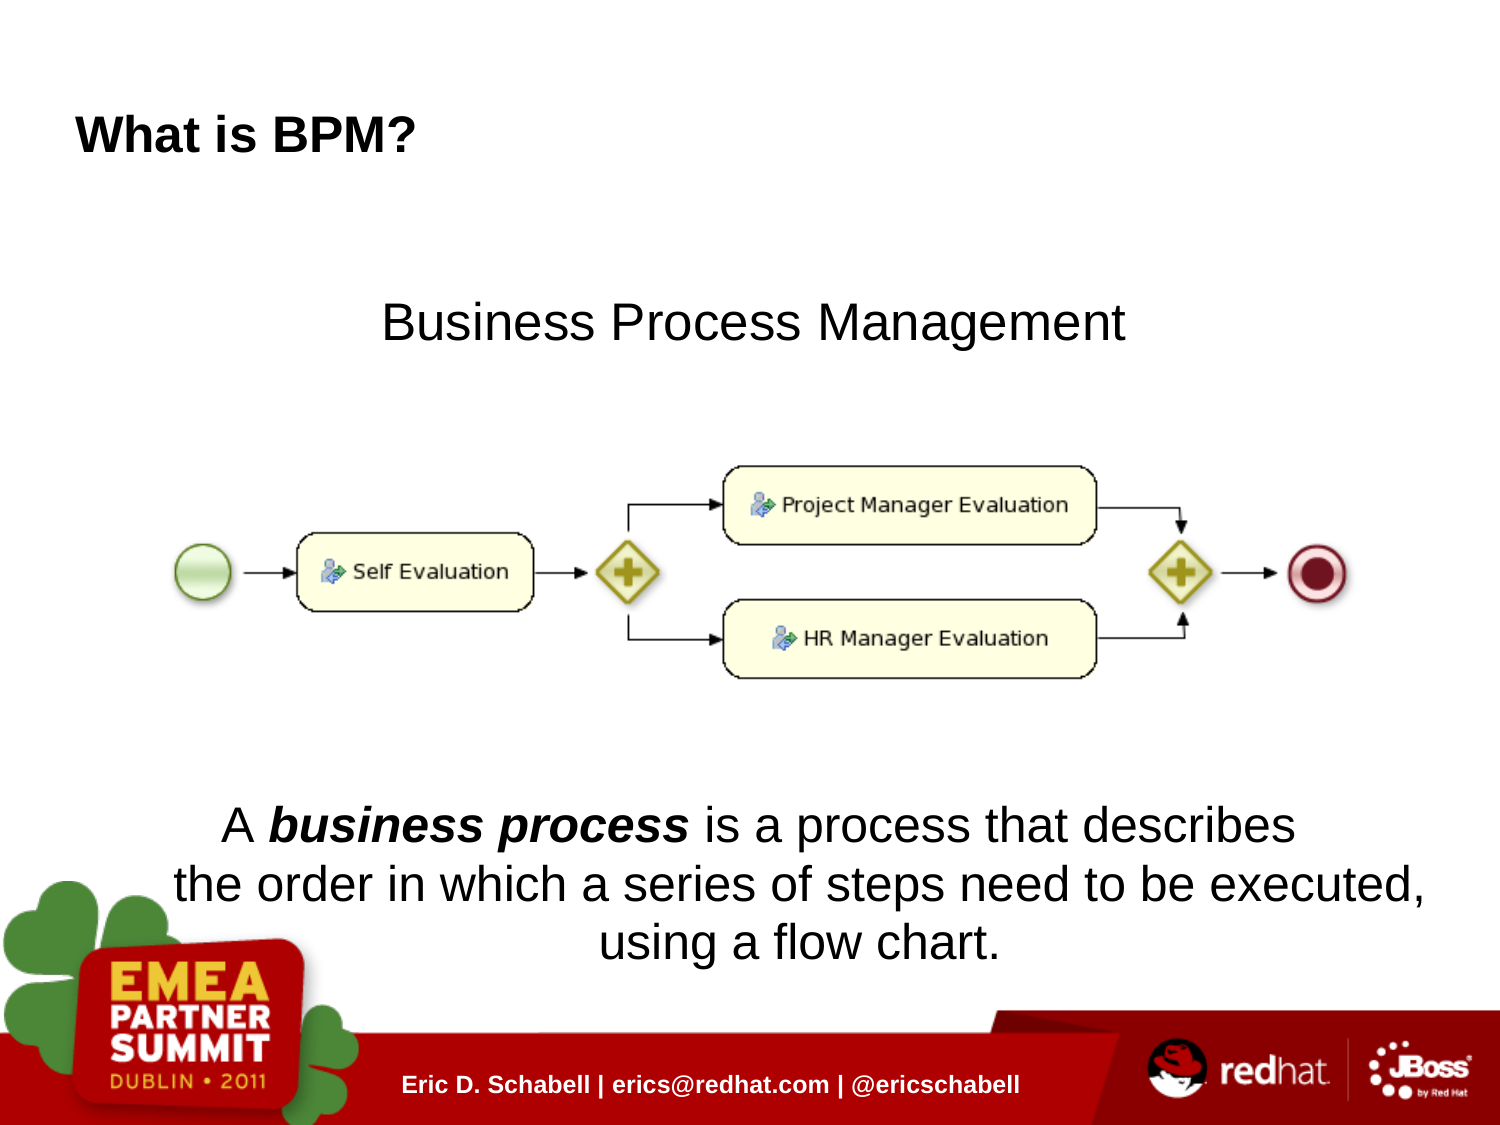

# What is BPM?
Business Process Management
A business process is a process that describes
the order in which a series of steps need to be executed,
using a flow chart.